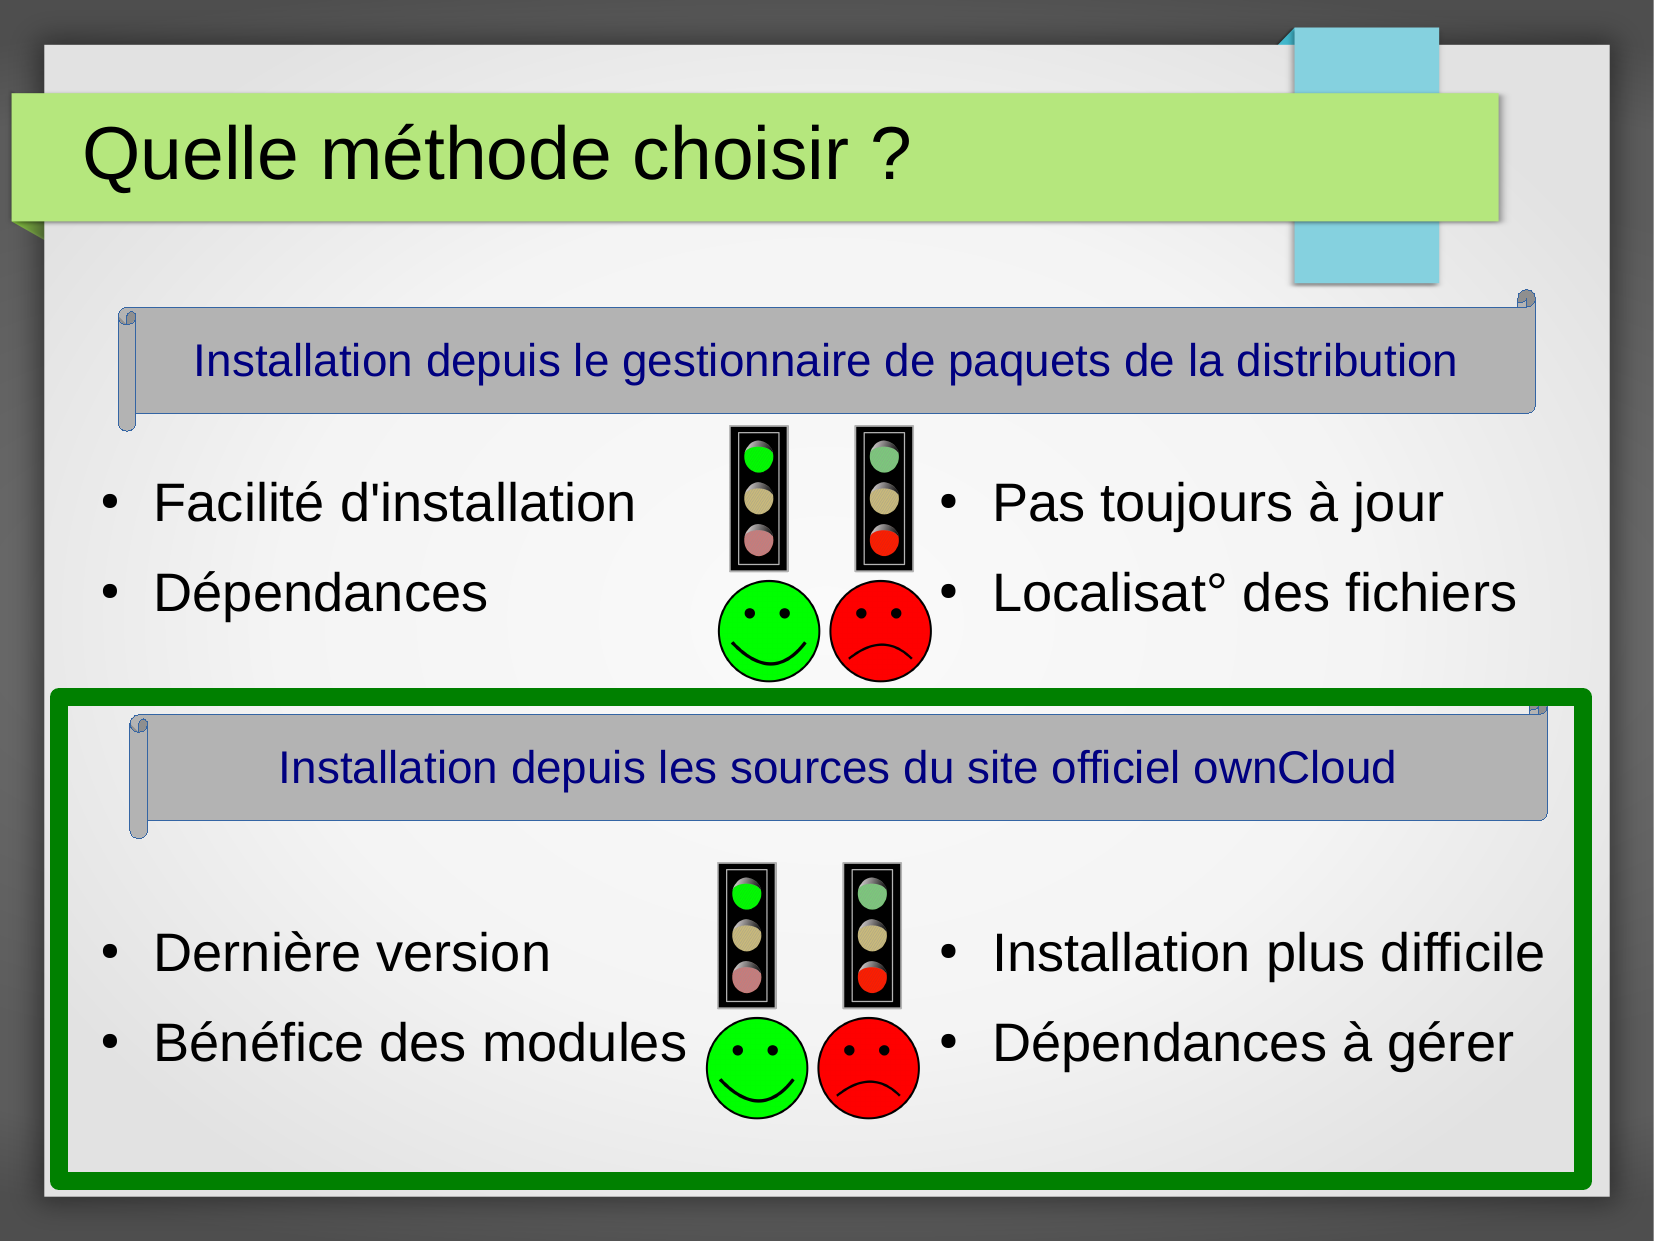

# Quelle méthode choisir ?
Installation depuis le gestionnaire de paquets de la distribution
Facilité d'installation
Dépendances
Dernière version
Bénéfice des modules
Pas toujours à jour
Localisat° des fichiers
Installation plus difficile
Dépendances à gérer
Installation depuis les sources du site officiel ownCloud